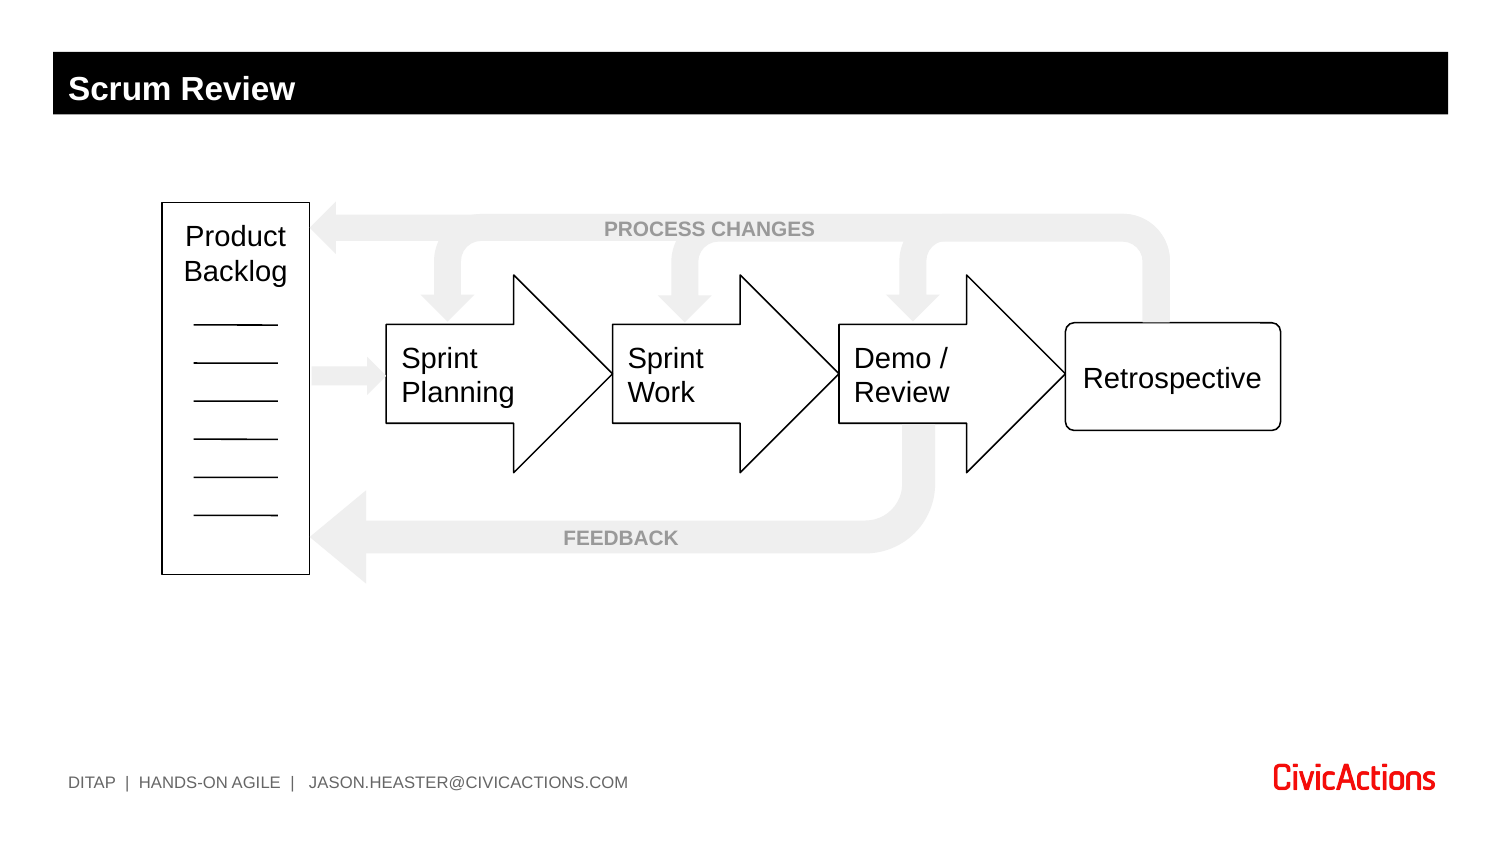

# Scrum Review
PROCESS CHANGES
Product Backlog
Sprint Planning
Sprint Work
Demo / Review
Retrospective
FEEDBACK